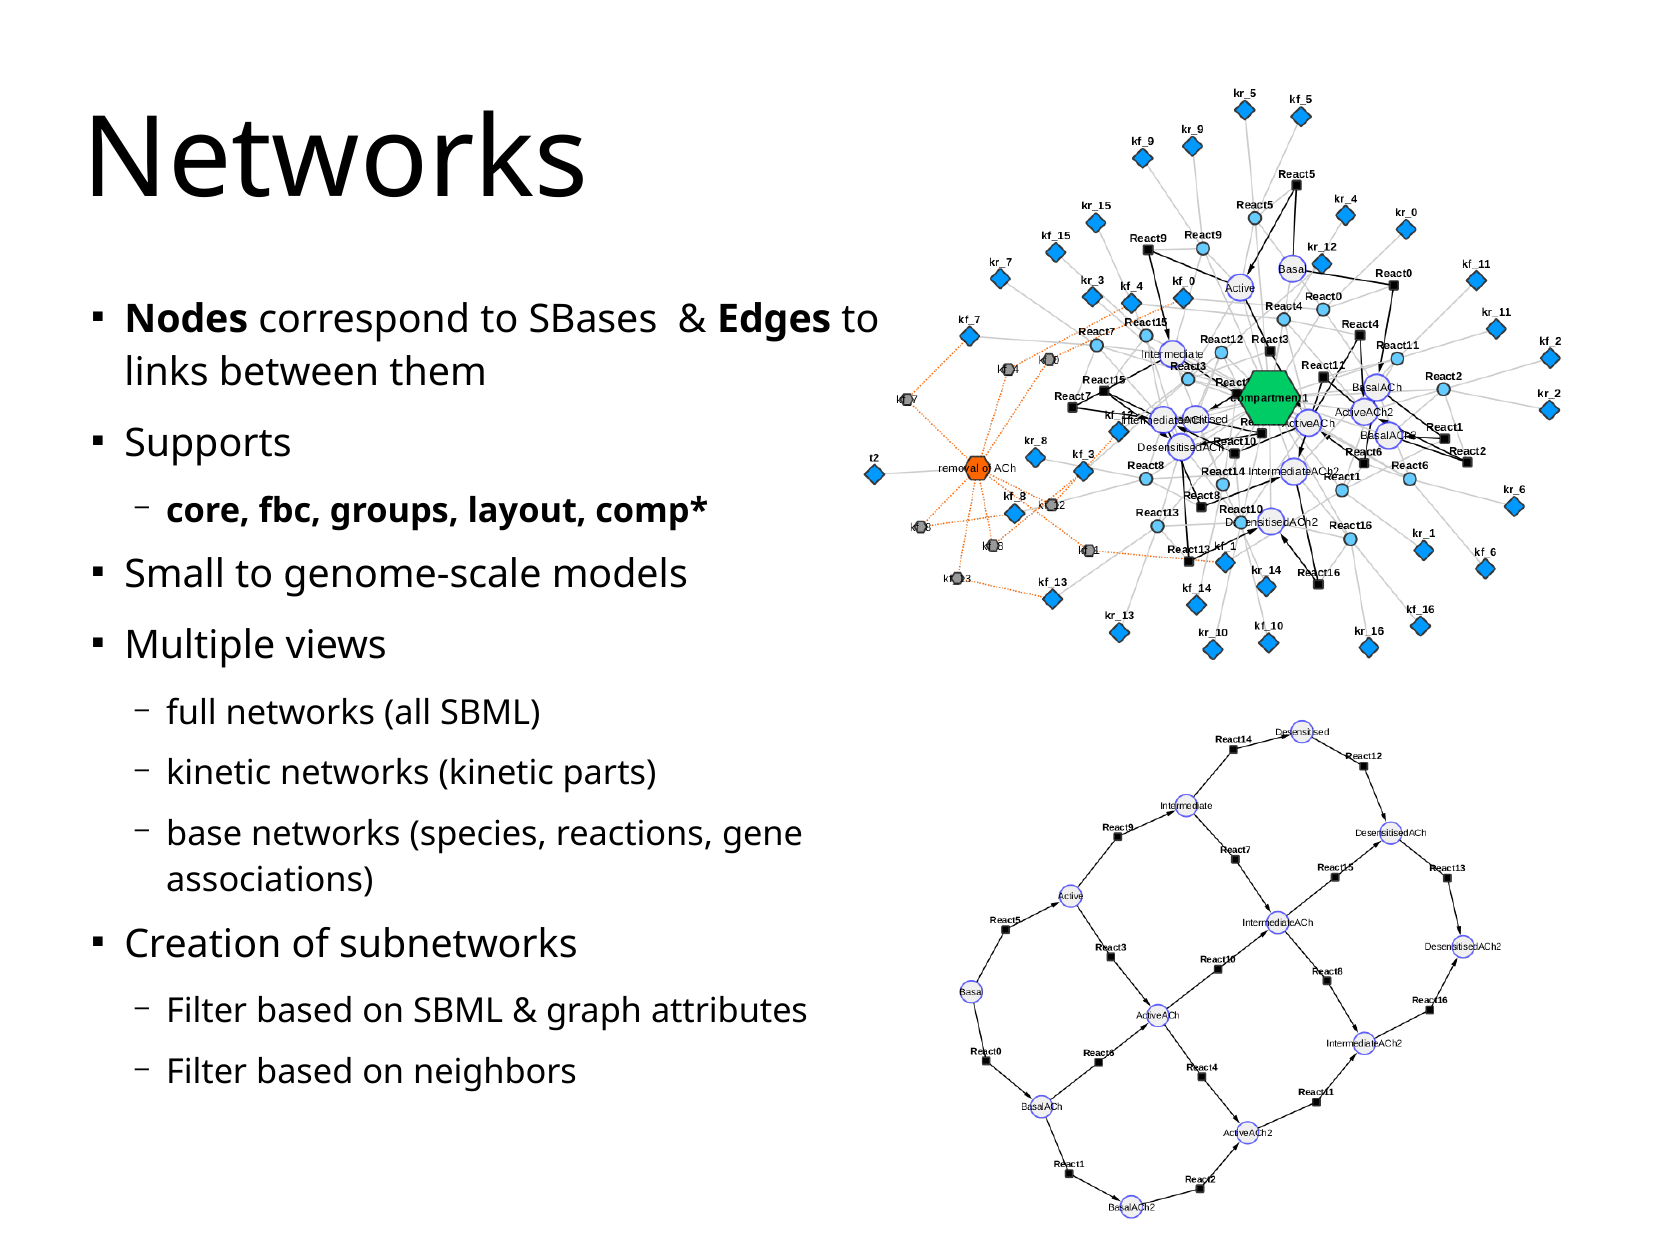

# Networks
Nodes correspond to SBases & Edges to links between them
Supports
core, fbc, groups, layout, comp*
Small to genome-scale models
Multiple views
full networks (all SBML)
kinetic networks (kinetic parts)
base networks (species, reactions, gene associations)
Creation of subnetworks
Filter based on SBML & graph attributes
Filter based on neighbors